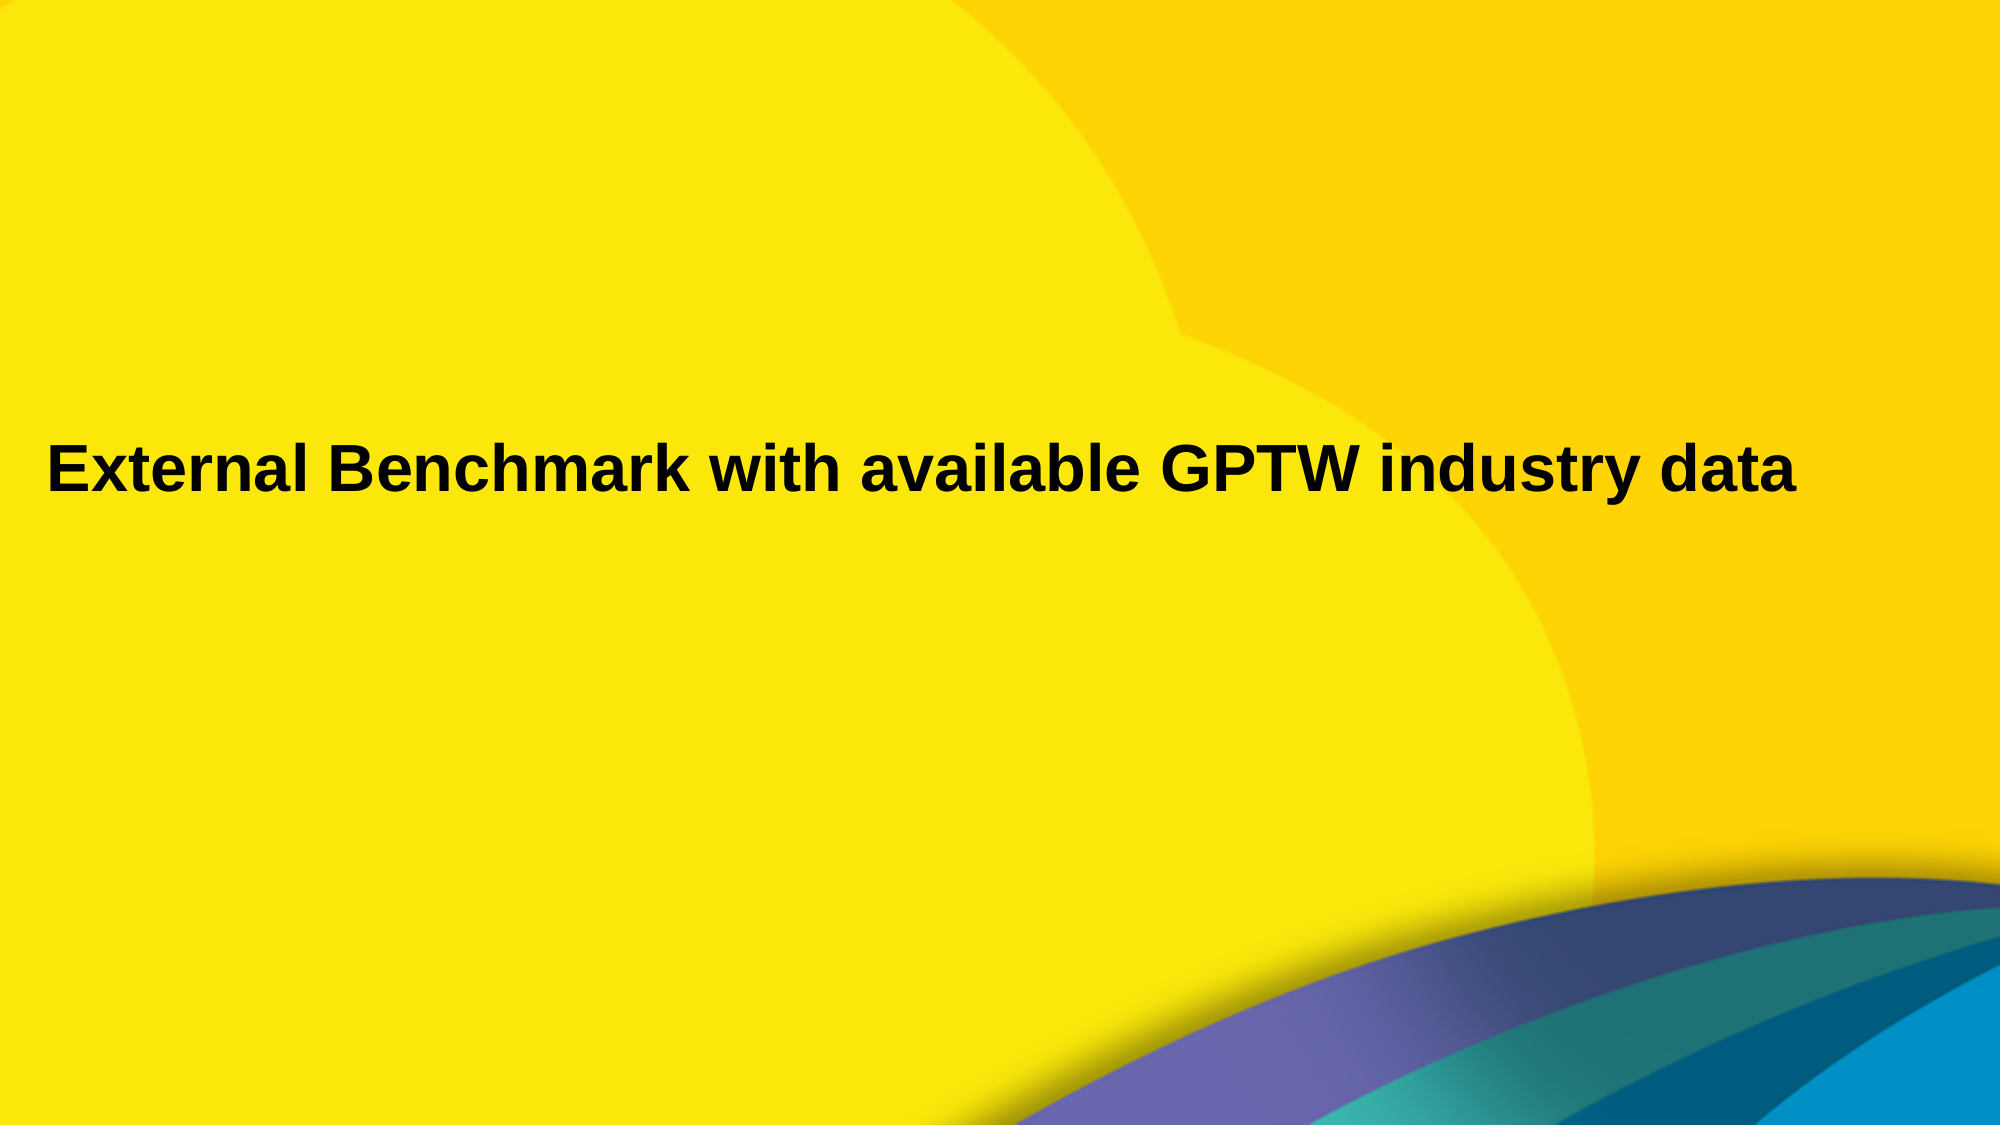

External Benchmark with available GPTW industry data